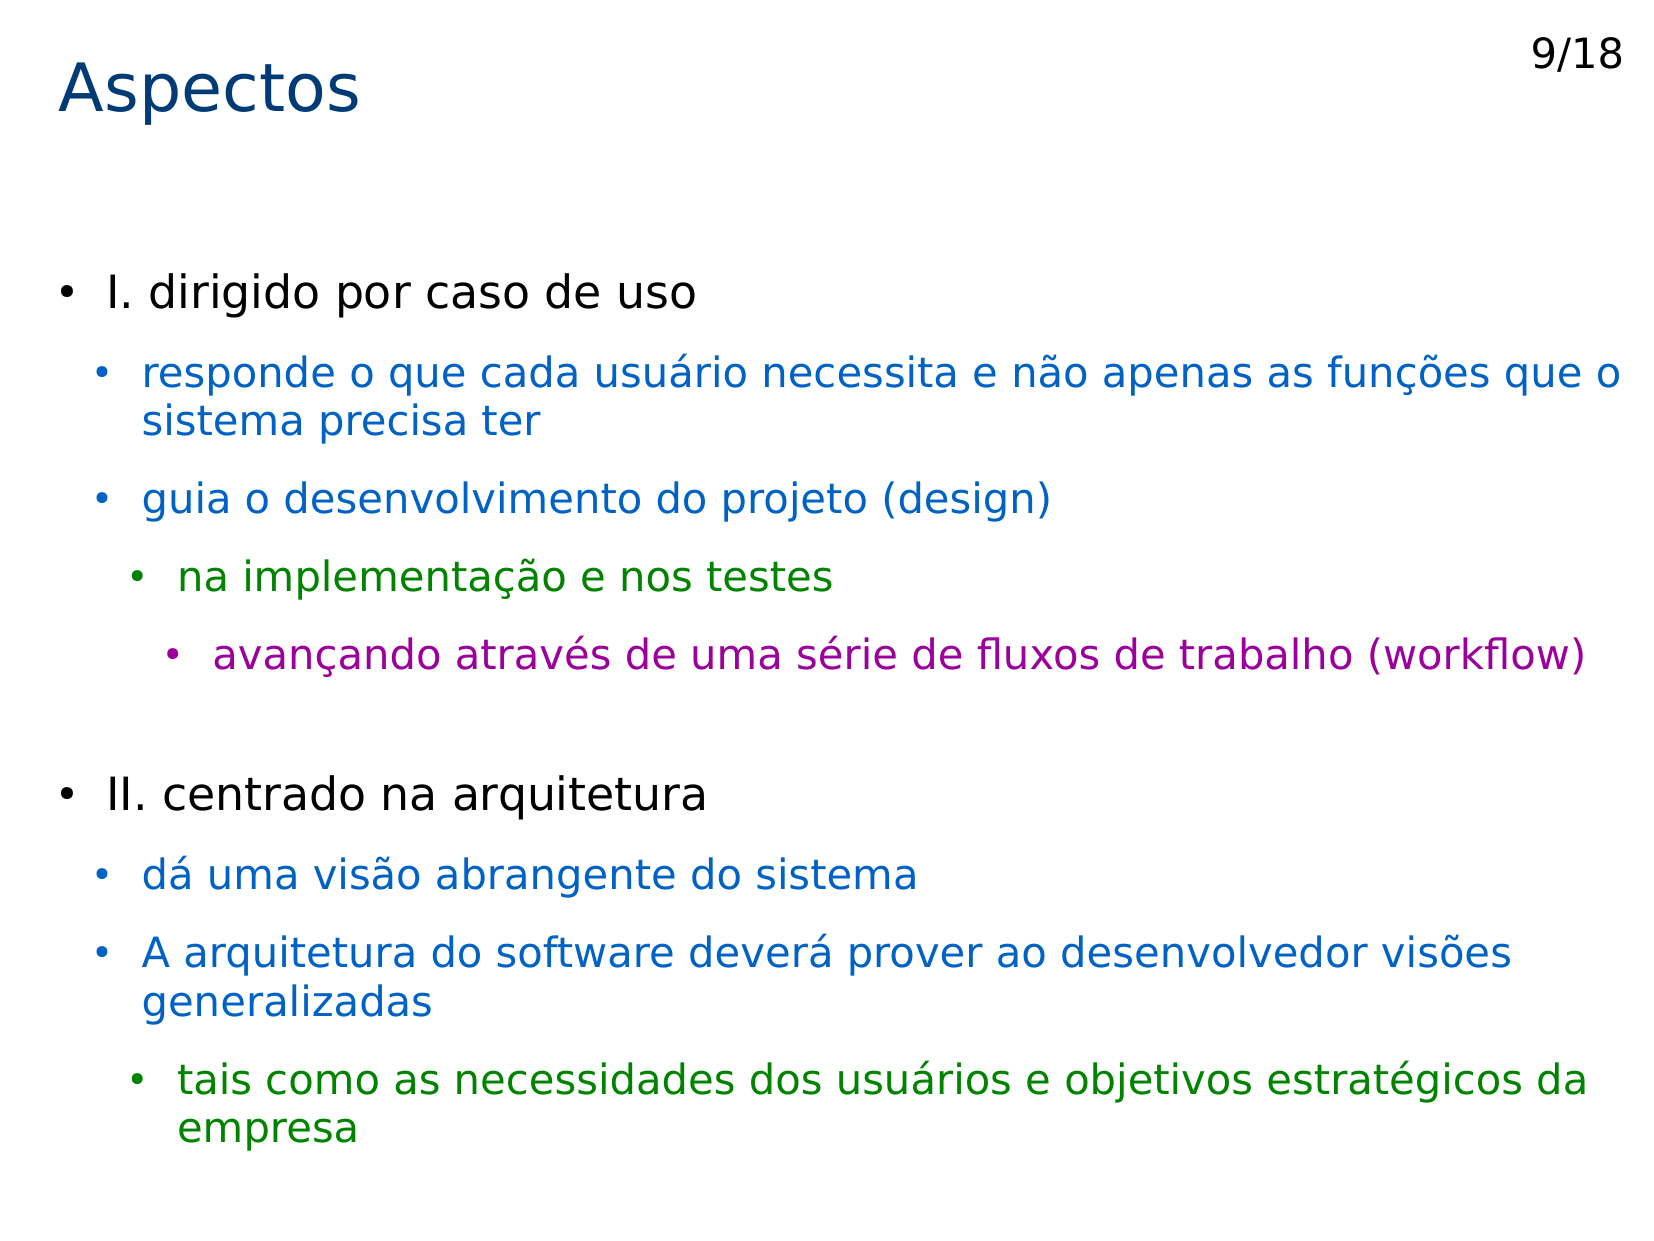

# Aspectos
9
I. dirigido por caso de uso
responde o que cada usuário necessita e não apenas as funções que o sistema precisa ter
guia o desenvolvimento do projeto (design)
na implementação e nos testes
avançando através de uma série de fluxos de trabalho (workflow)
II. centrado na arquitetura
dá uma visão abrangente do sistema
A arquitetura do software deverá prover ao desenvolvedor visões generalizadas
tais como as necessidades dos usuários e objetivos estratégicos da empresa